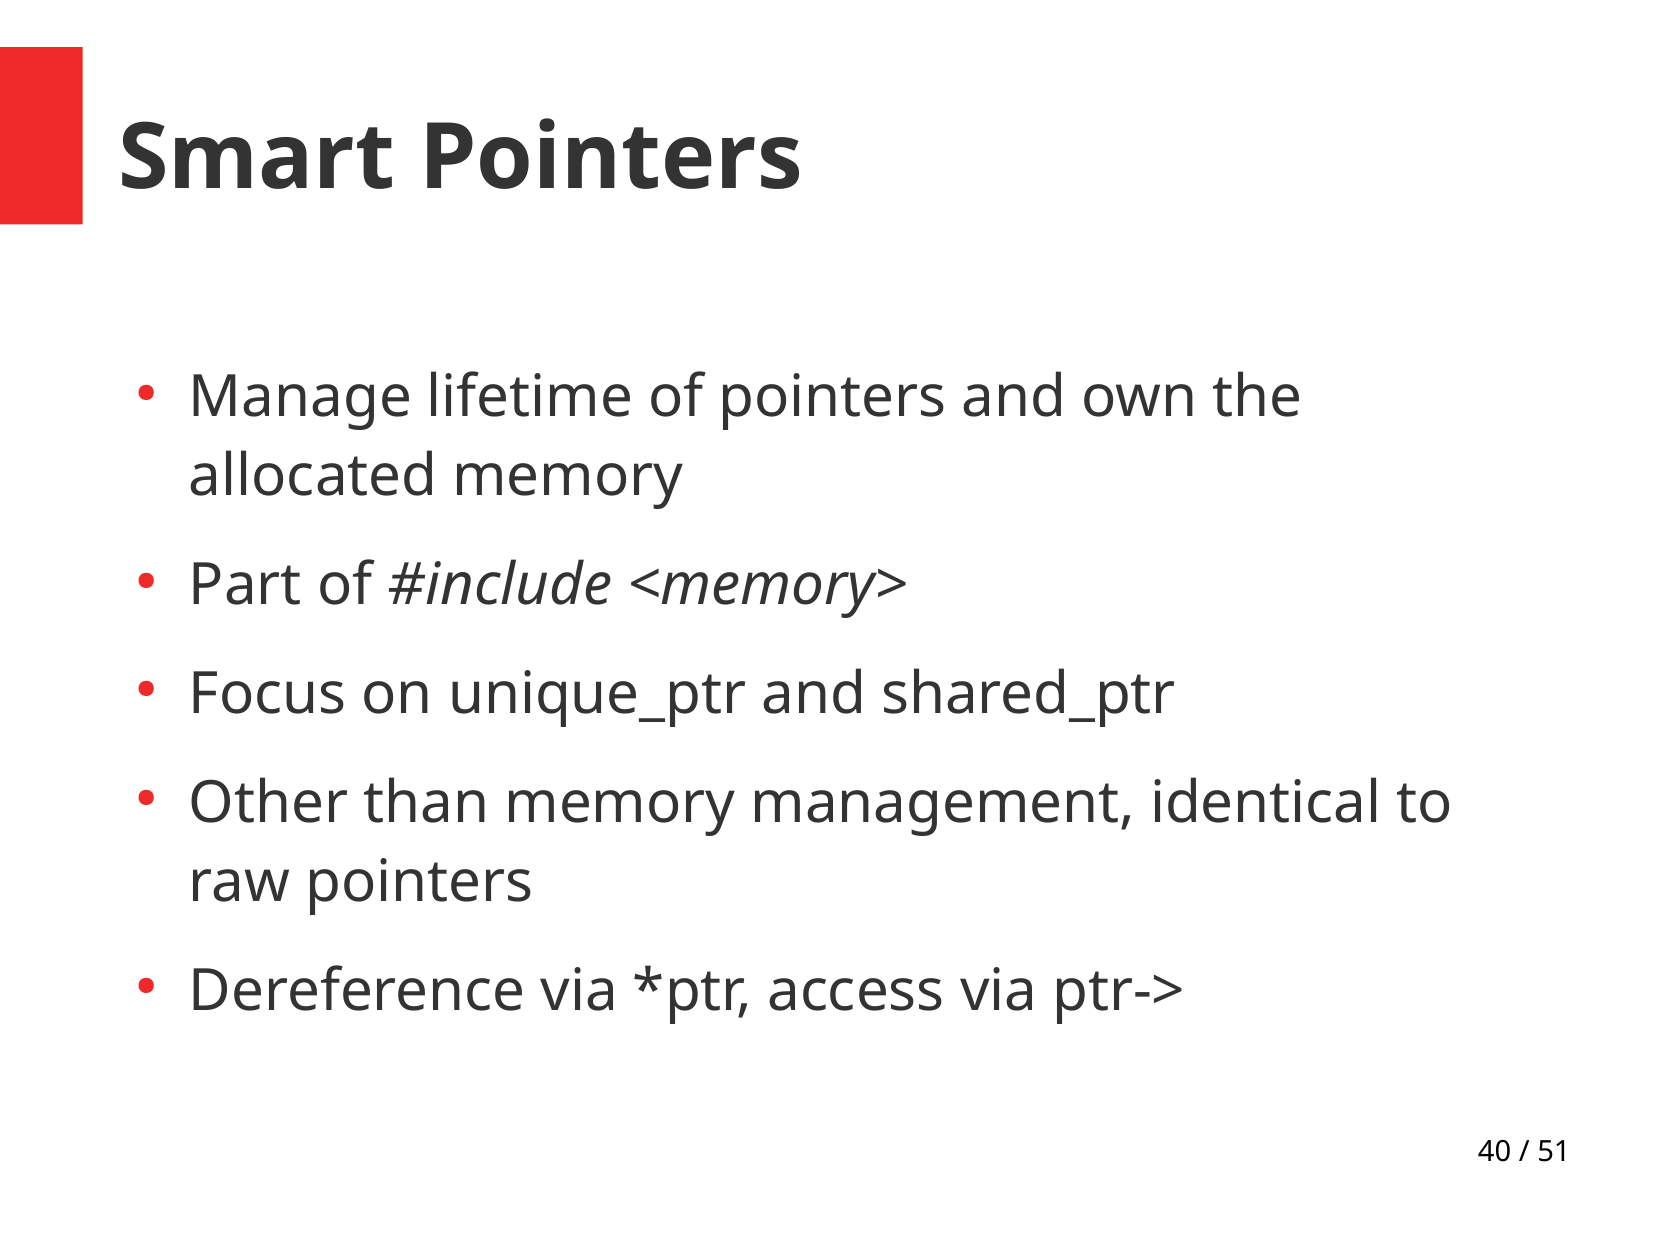

# Smart Pointers
Manage lifetime of pointers and own the allocated memory
Part of #include <memory>
Focus on unique_ptr and shared_ptr
Other than memory management, identical to raw pointers
Dereference via *ptr, access via ptr->
40